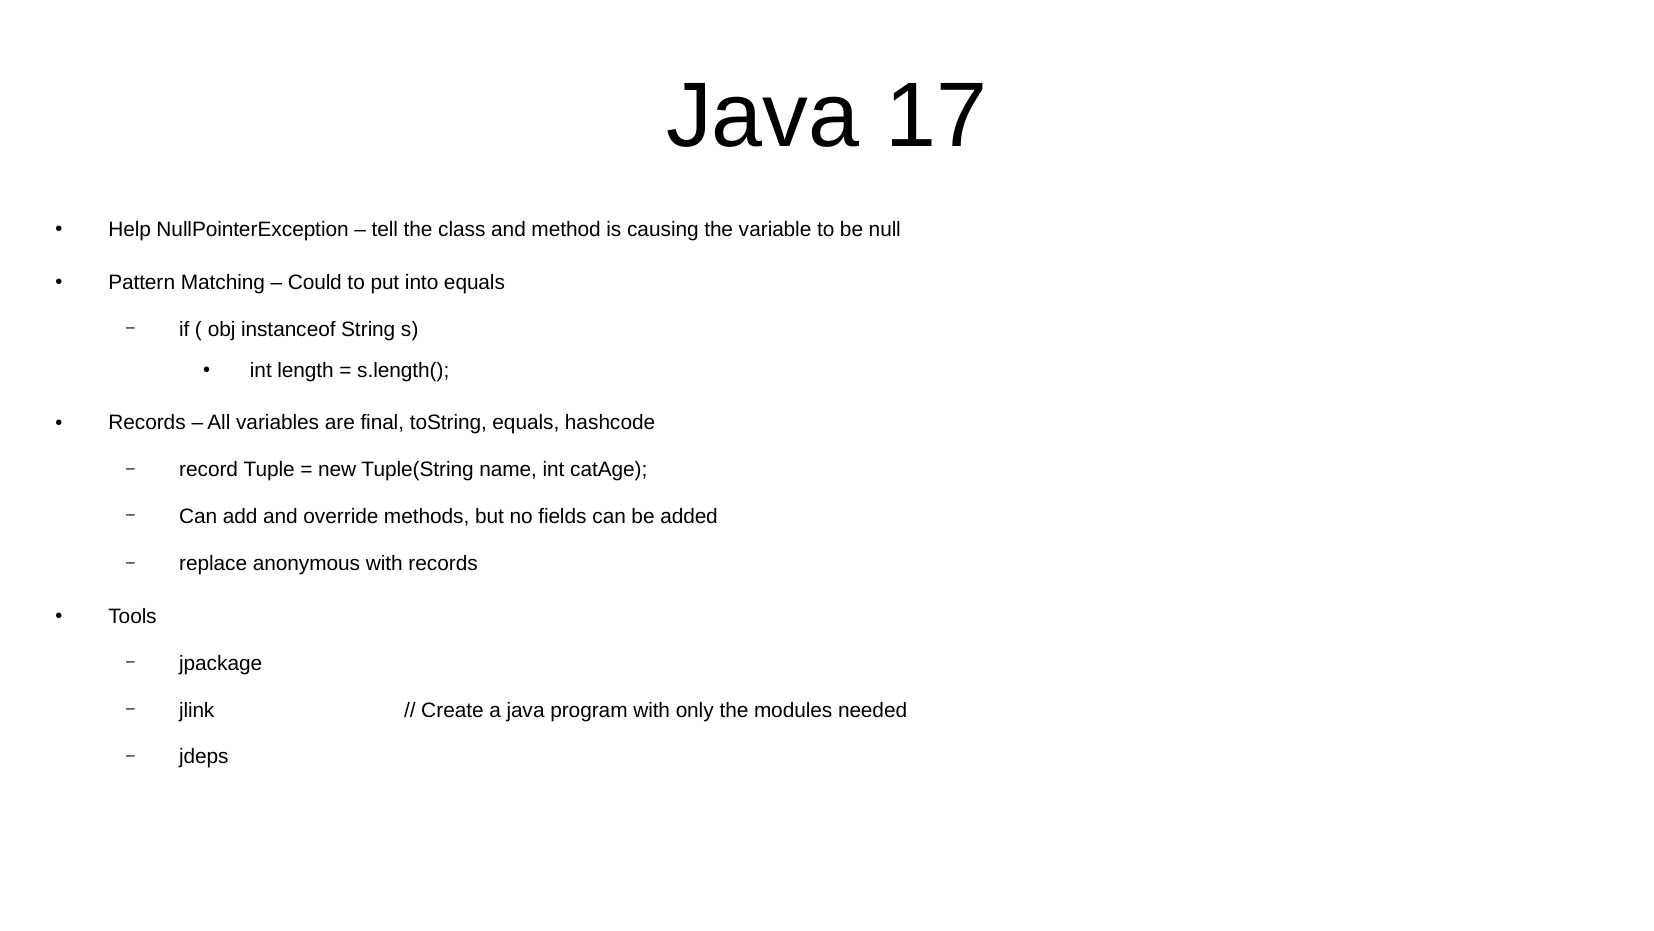

# Java 17
Help NullPointerException – tell the class and method is causing the variable to be null
Pattern Matching – Could to put into equals
if ( obj instanceof String s)
int length = s.length();
Records – All variables are final, toString, equals, hashcode
record Tuple = new Tuple(String name, int catAge);
Can add and override methods, but no fields can be added
replace anonymous with records
Tools
jpackage
jlink			// Create a java program with only the modules needed
jdeps